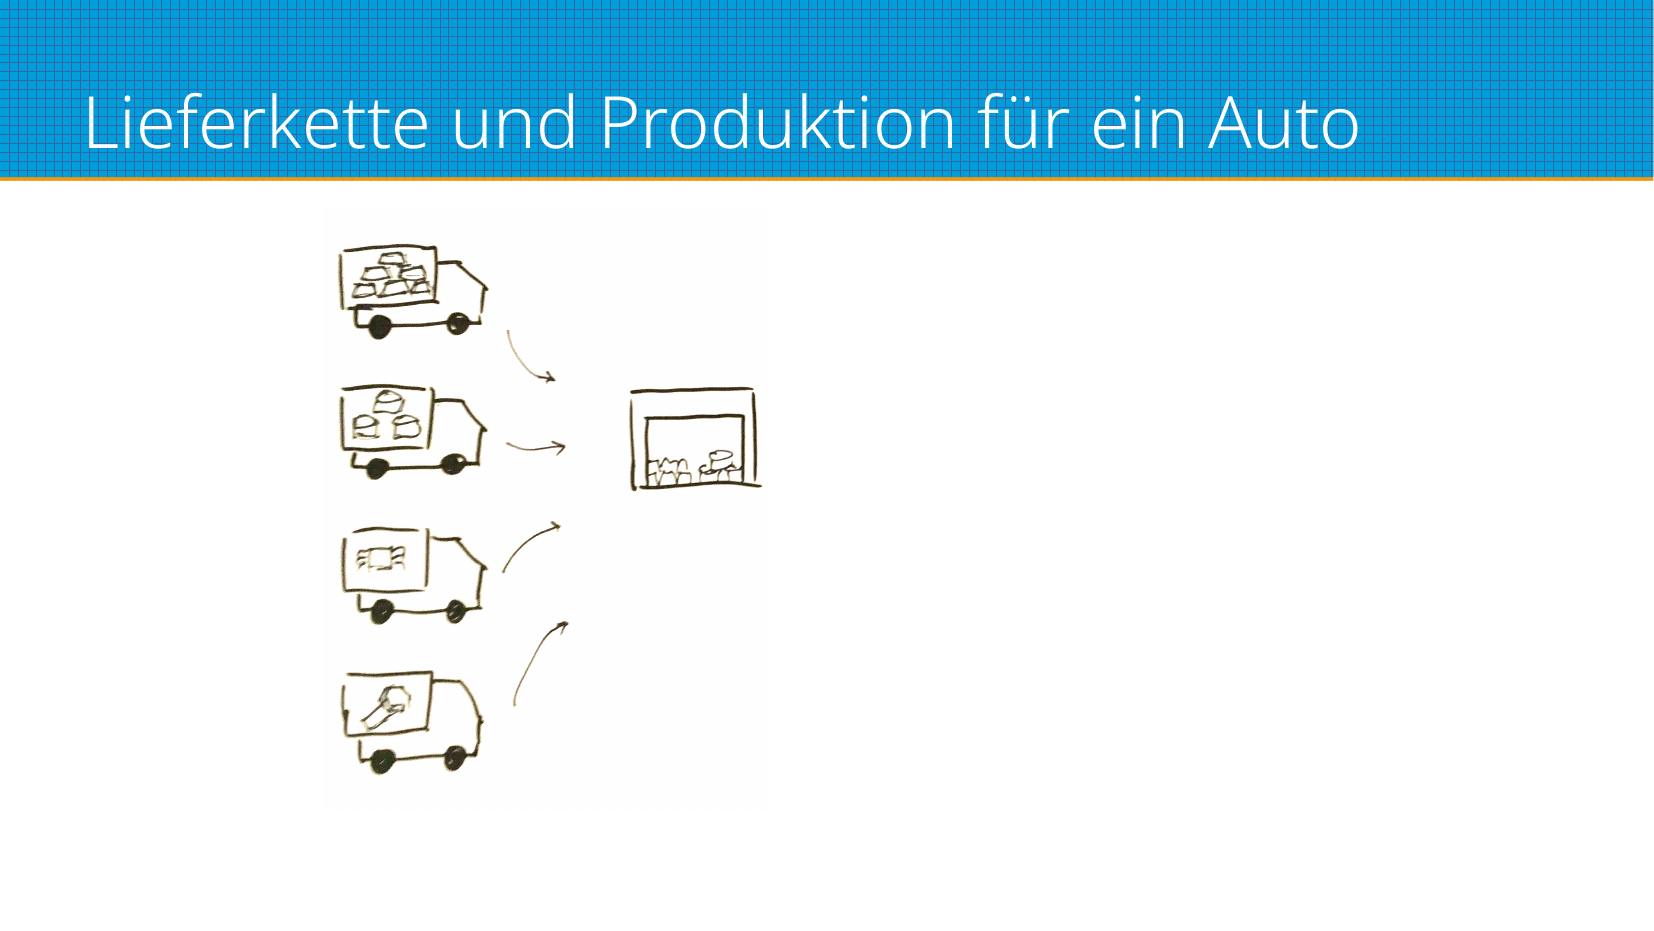

# Lieferkette und Produktion für ein Auto